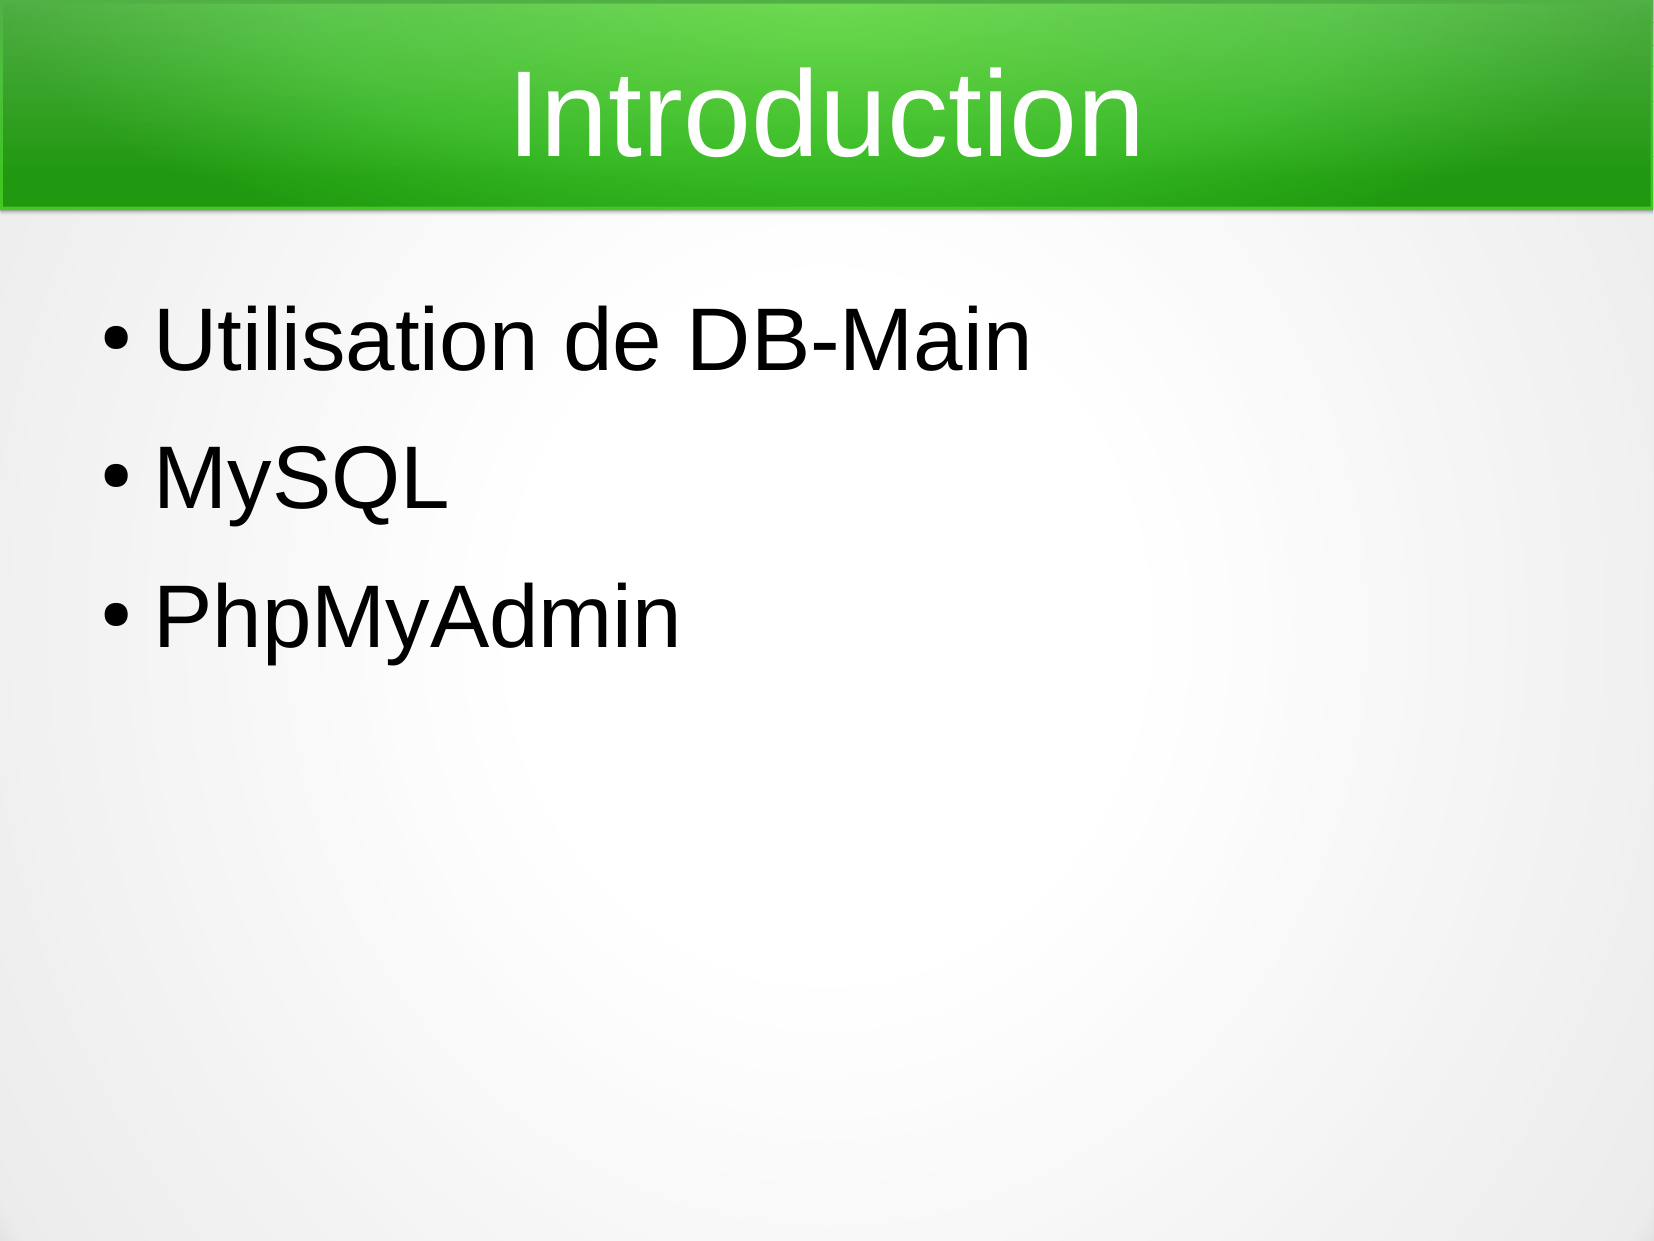

# Introduction
Utilisation de DB-Main
MySQL
PhpMyAdmin